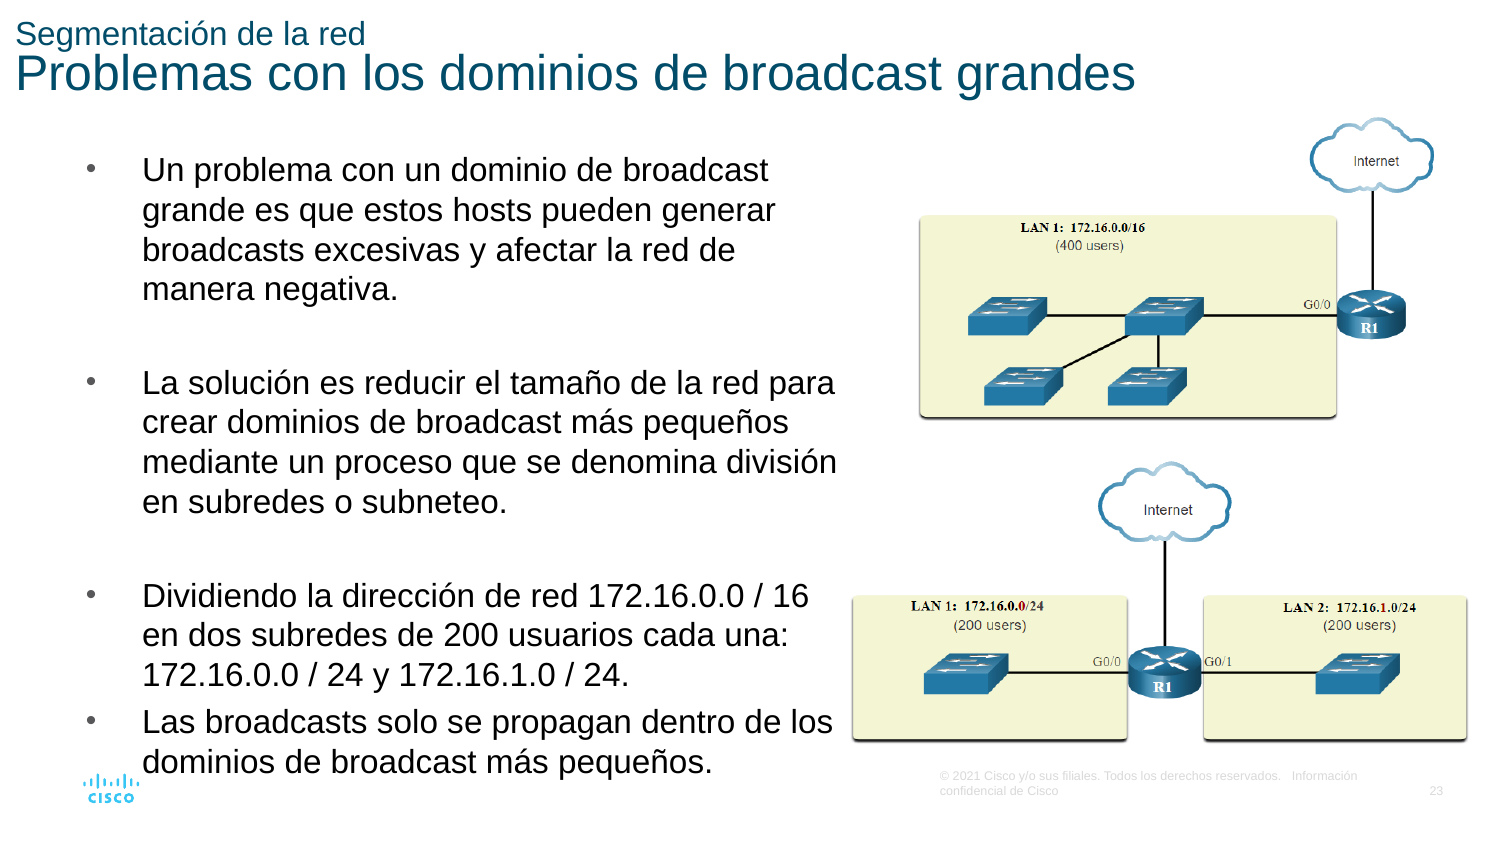

# Segmentación de la red Problemas con los dominios de broadcast grandes
Un problema con un dominio de broadcast grande es que estos hosts pueden generar broadcasts excesivas y afectar la red de manera negativa.
La solución es reducir el tamaño de la red para crear dominios de broadcast más pequeños mediante un proceso que se denomina división en subredes o subneteo.
Dividiendo la dirección de red 172.16.0.0 / 16 en dos subredes de 200 usuarios cada una: 172.16.0.0 / 24 y 172.16.1.0 / 24.
Las broadcasts solo se propagan dentro de los dominios de broadcast más pequeños.